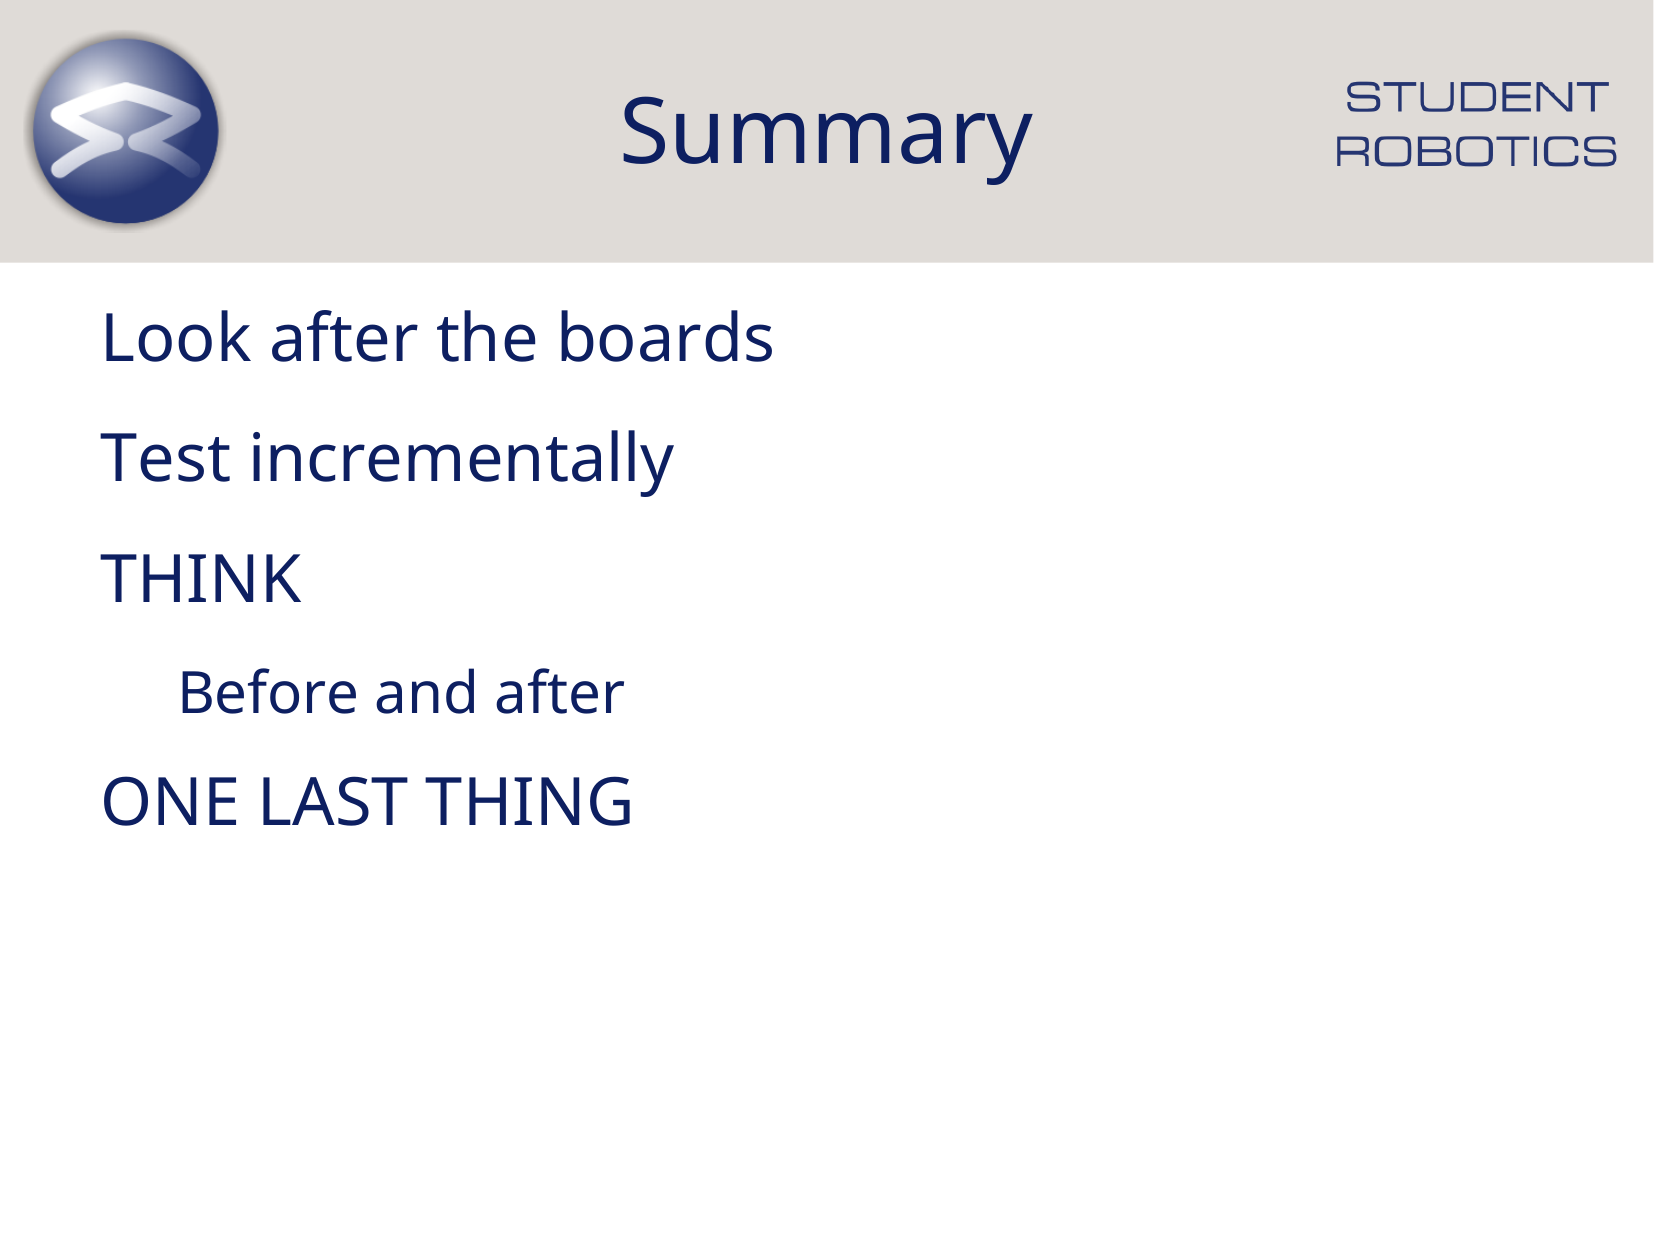

# Summary
Look after the boards
Test incrementally
THINK
Before and after
ONE LAST THING